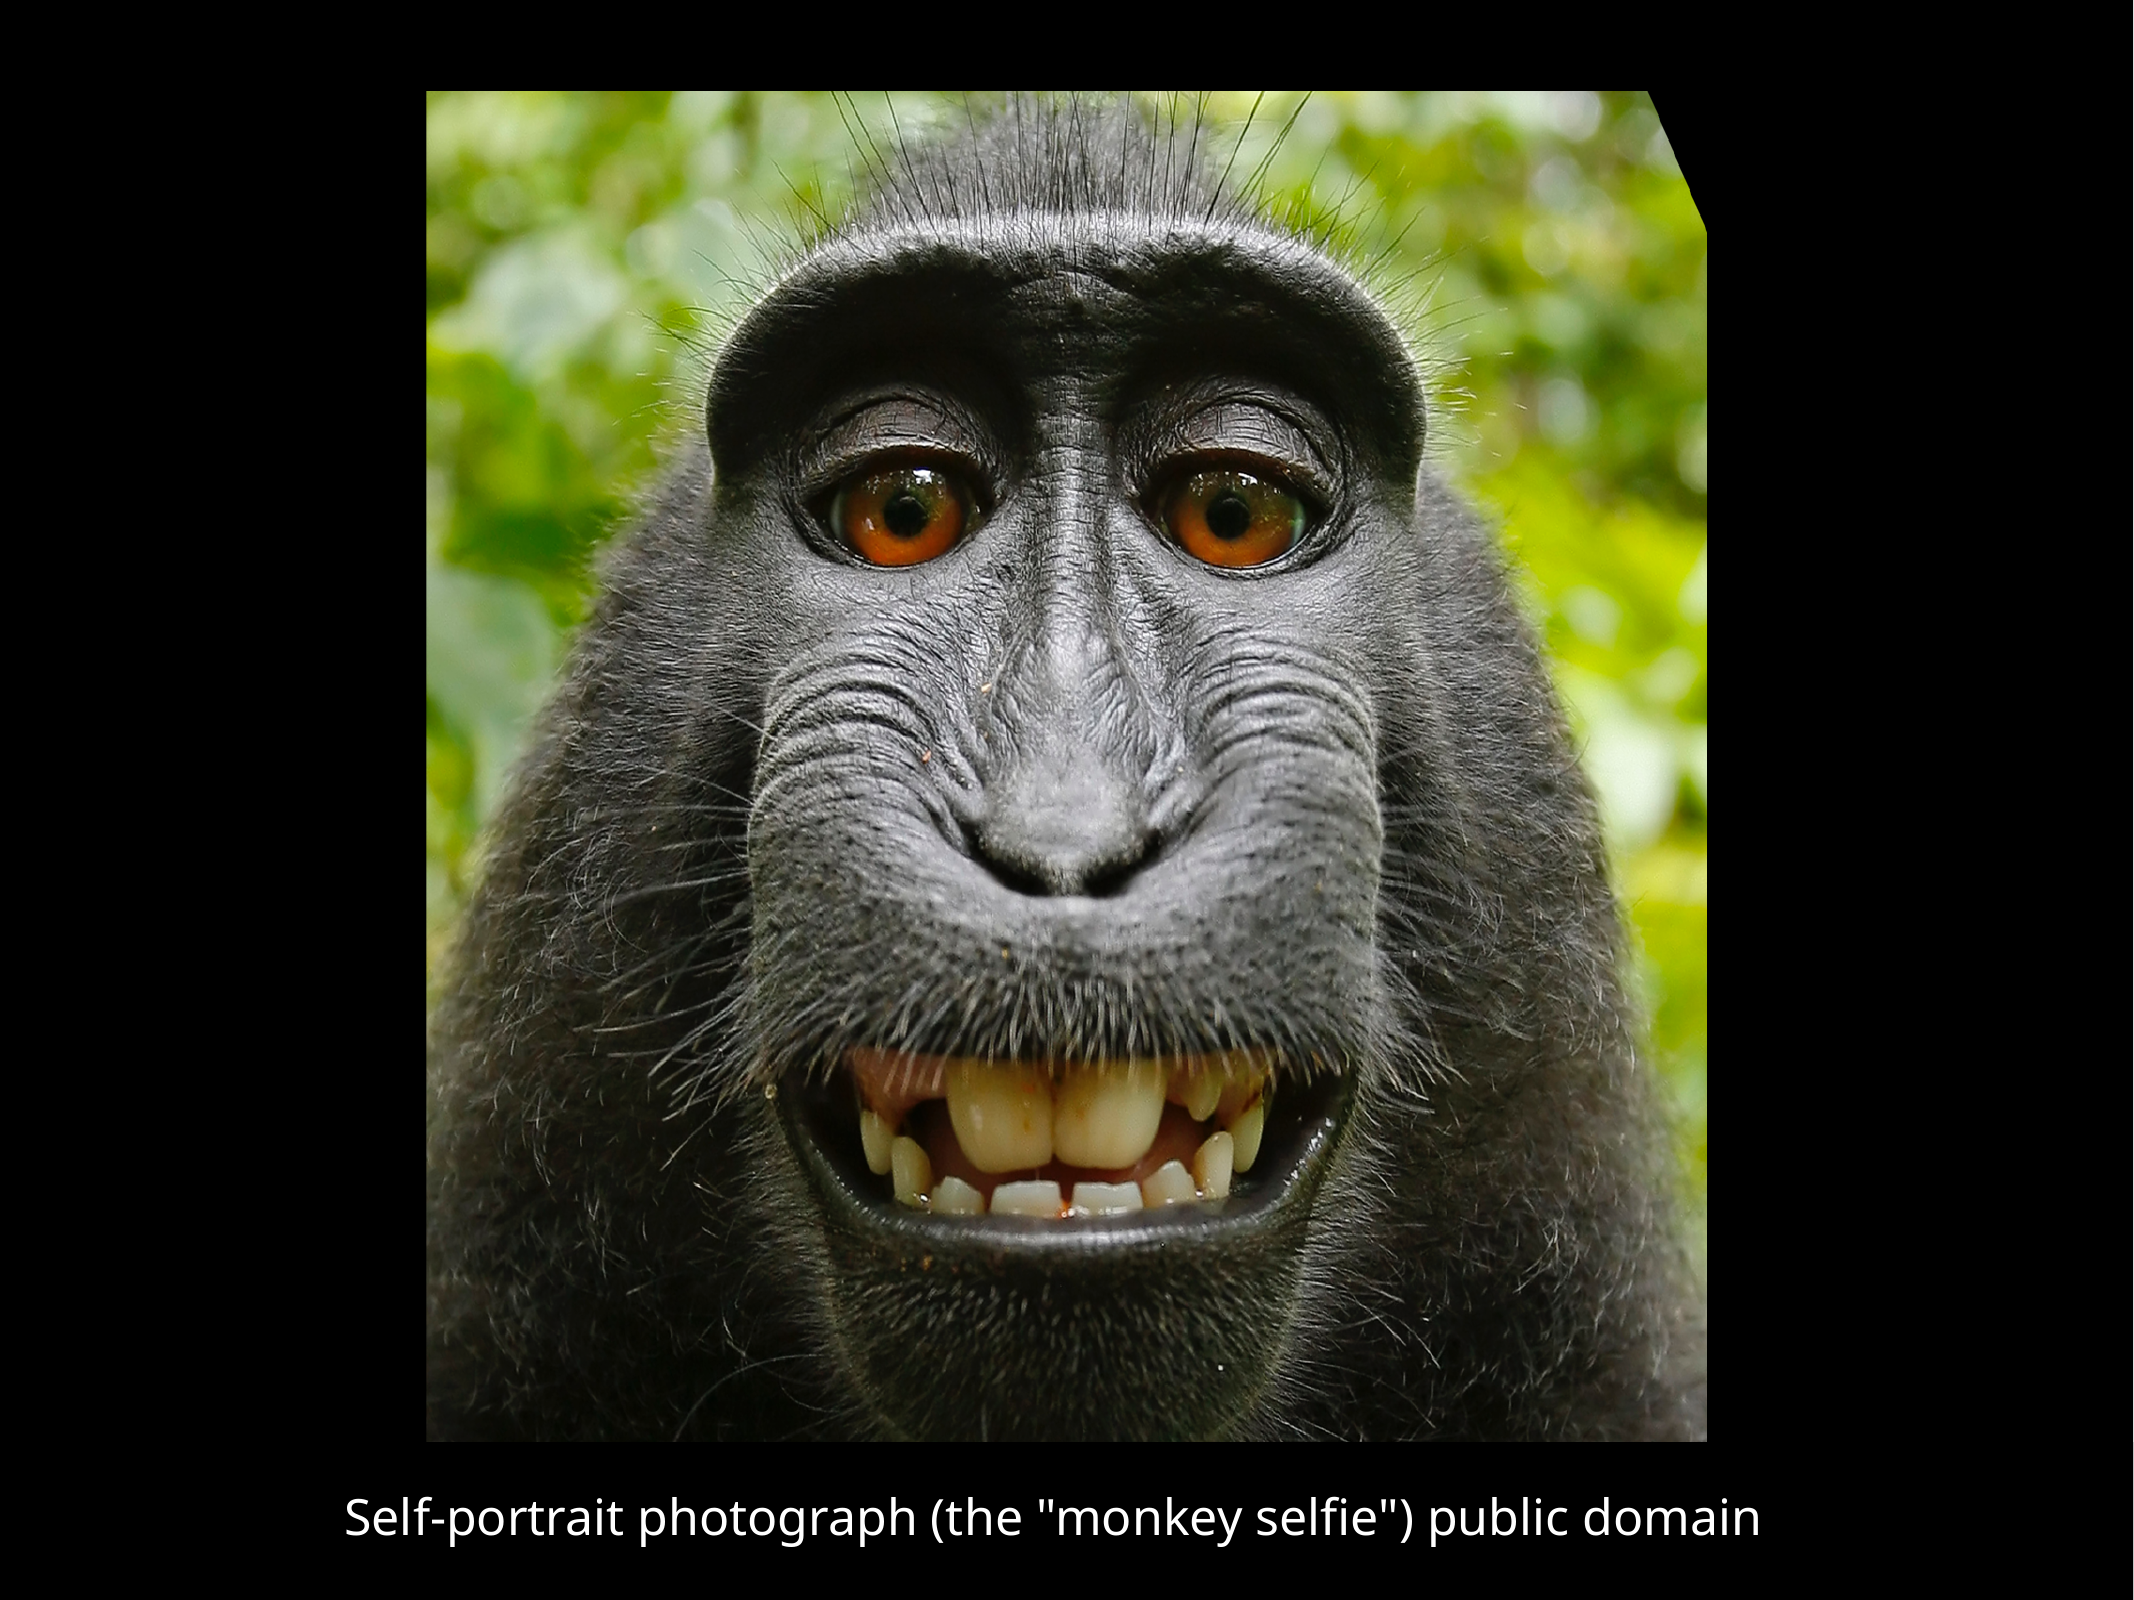

https://en.wikipedia.org/wiki/Monkey_selfie
Self-portrait photograph (the "monkey selfie") public domain